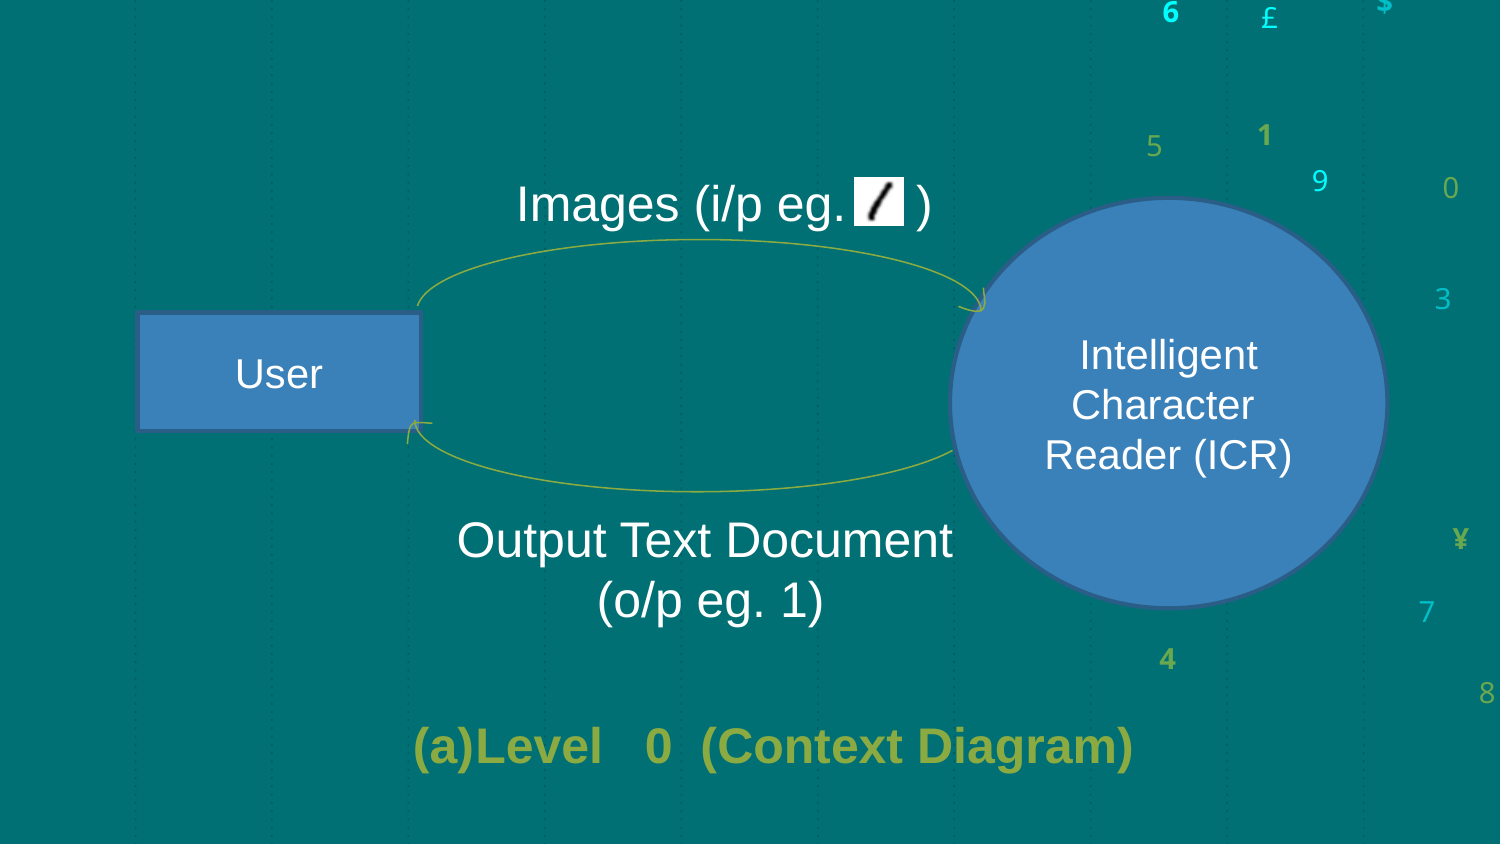

Images (i/p eg. )
Intelligent Character
Reader (ICR)
User
Output Text Document
 (o/p eg. 1)
Level 0 (Context Diagram)